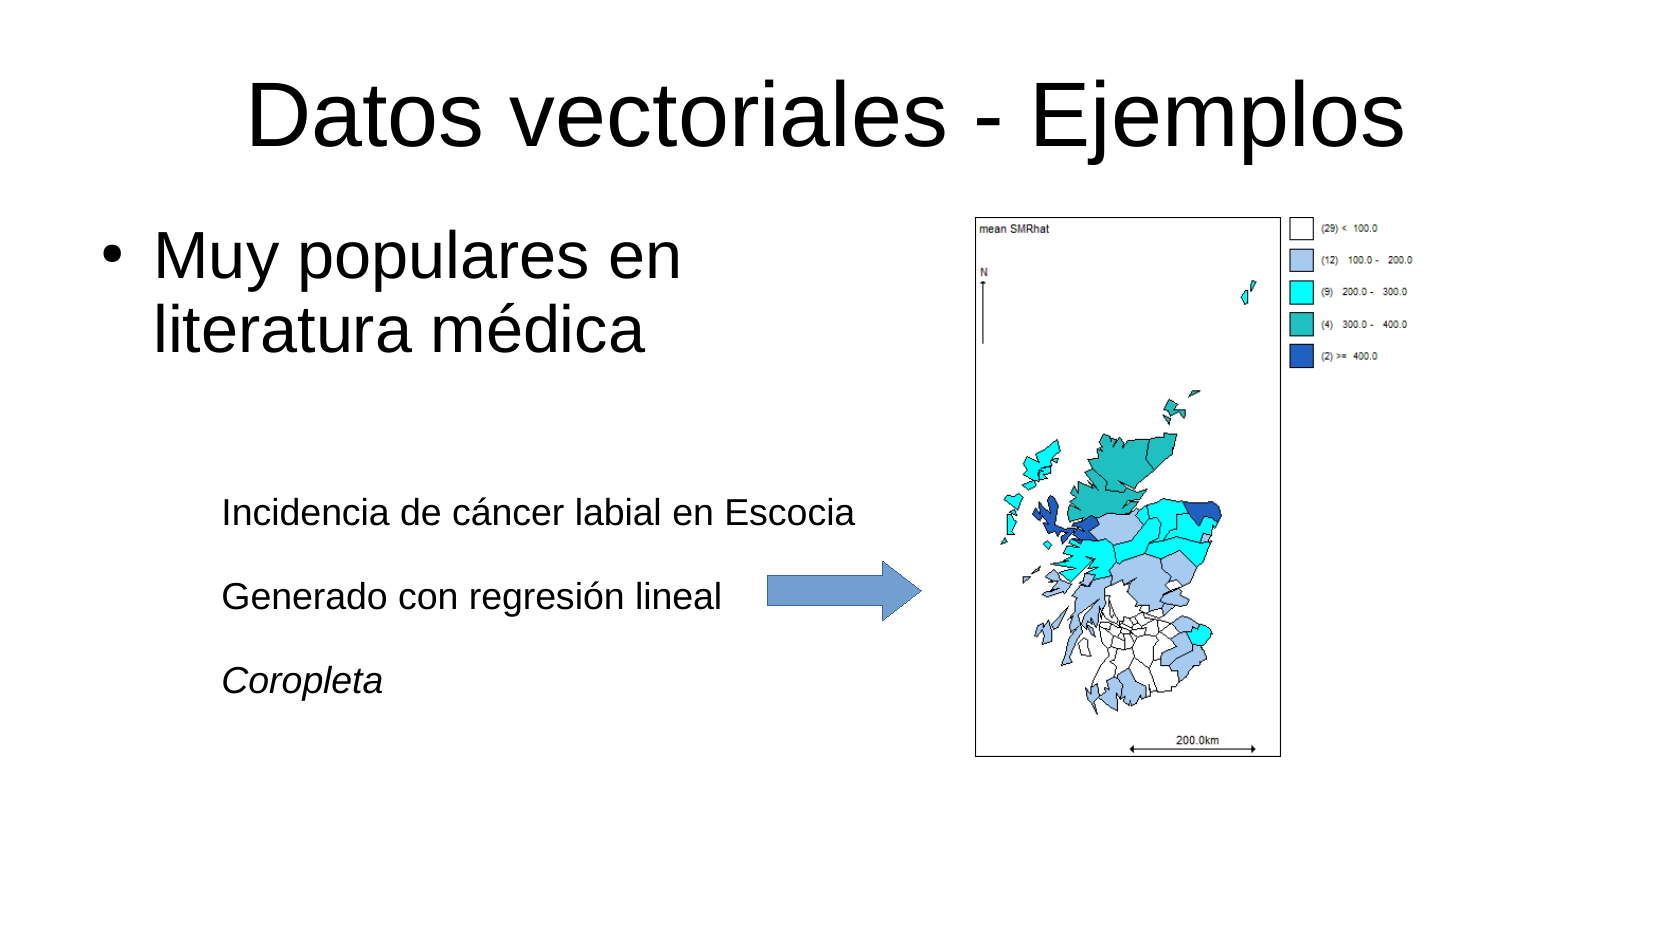

# Datos vectoriales - Ejemplos
Muy populares en literatura médica
Incidencia de cáncer labial en Escocia
Generado con regresión lineal
Coropleta